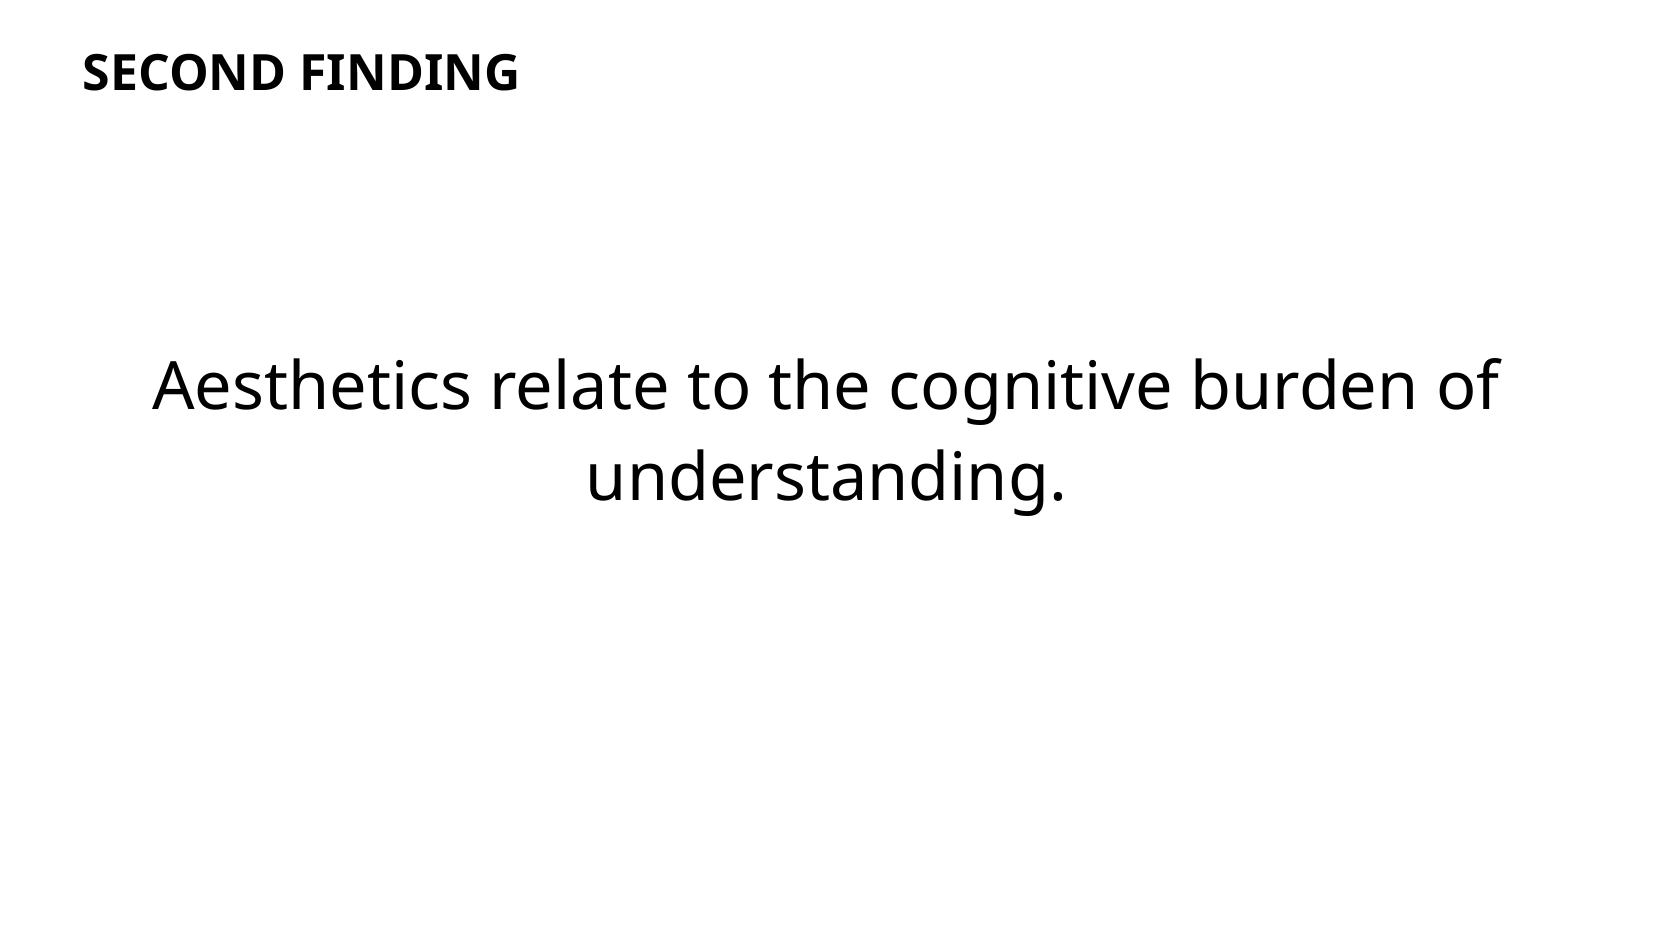

# SECOND FINDING
Aesthetics relate to the cognitive burden of understanding.